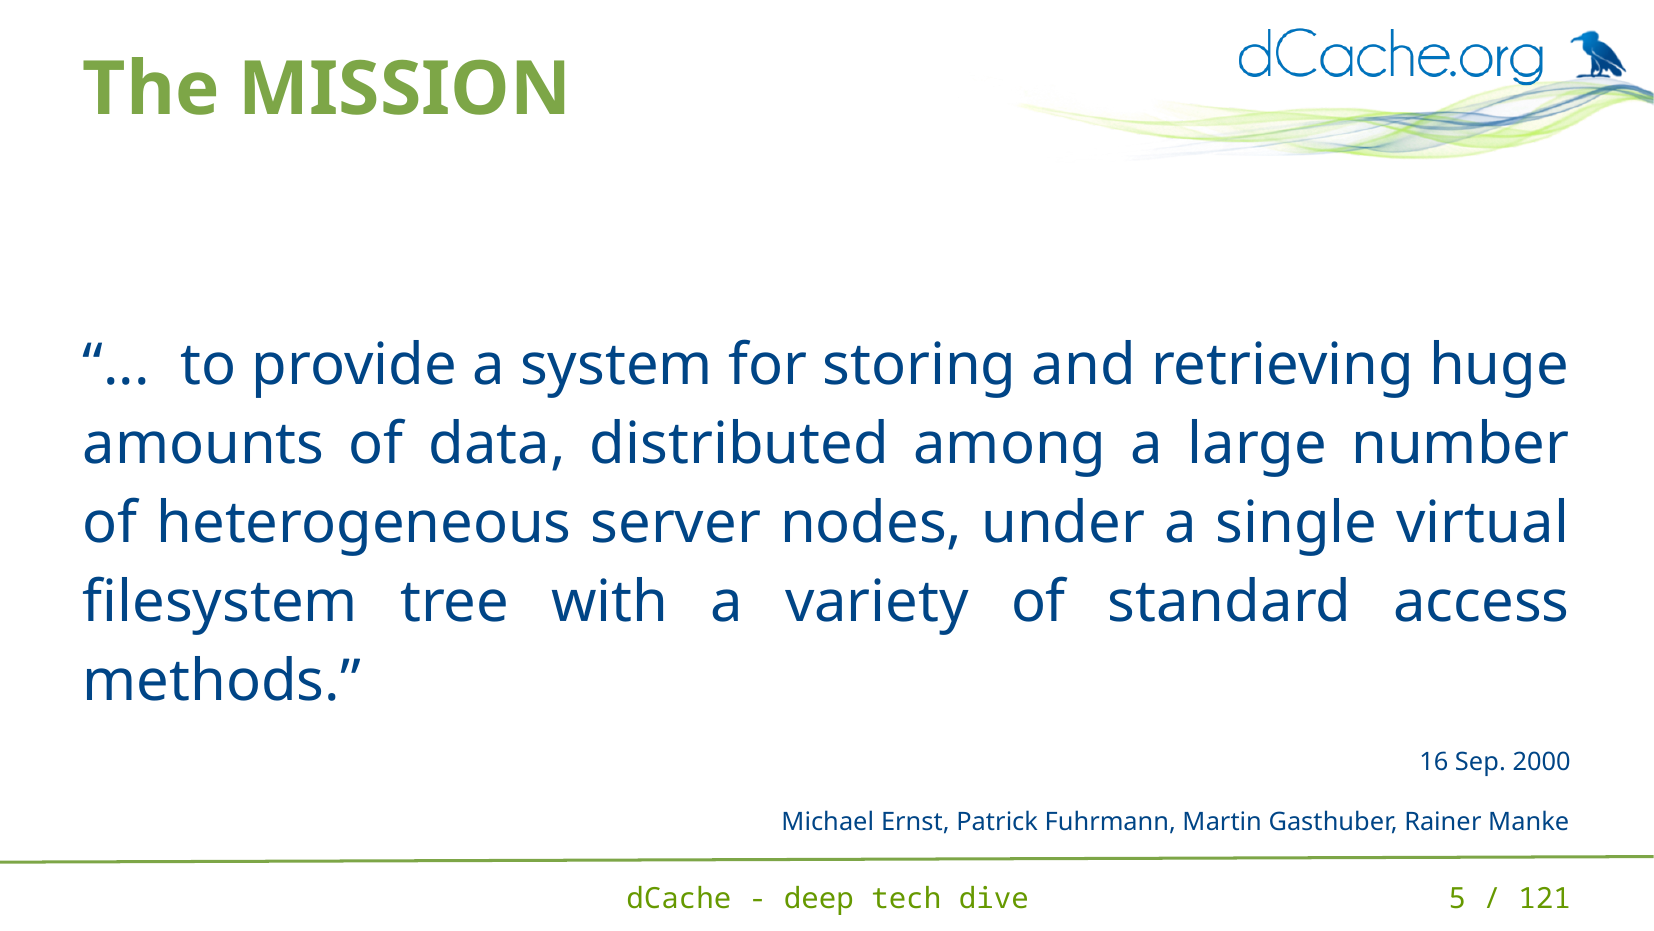

# The MISSION
“... to provide a system for storing and retrieving huge amounts of data, distributed among a large number of heterogeneous server nodes, under a single virtual filesystem tree with a variety of standard access methods.”
16 Sep. 2000
Michael Ernst, Patrick Fuhrmann, Martin Gasthuber, Rainer Manke
dCache - deep tech dive
5